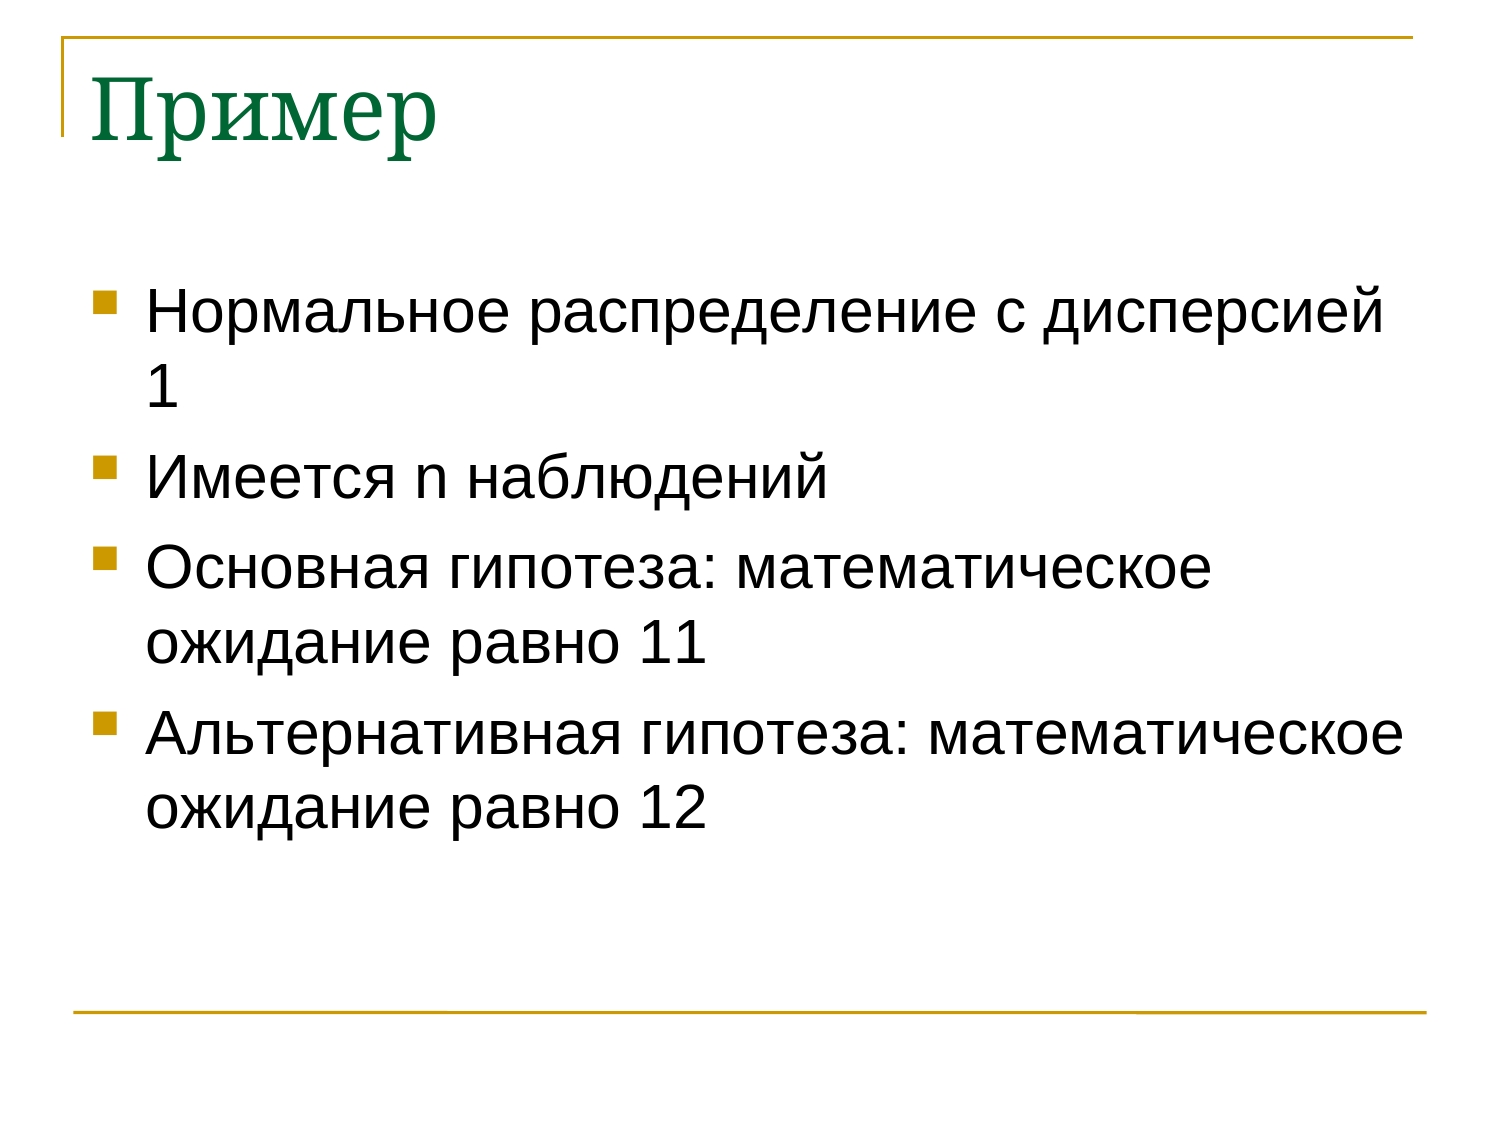

# Пример
Нормальное распределение с дисперсией 1
Имеется n наблюдений
Основная гипотеза: математическое ожидание равно 11
Альтернативная гипотеза: математическое ожидание равно 12